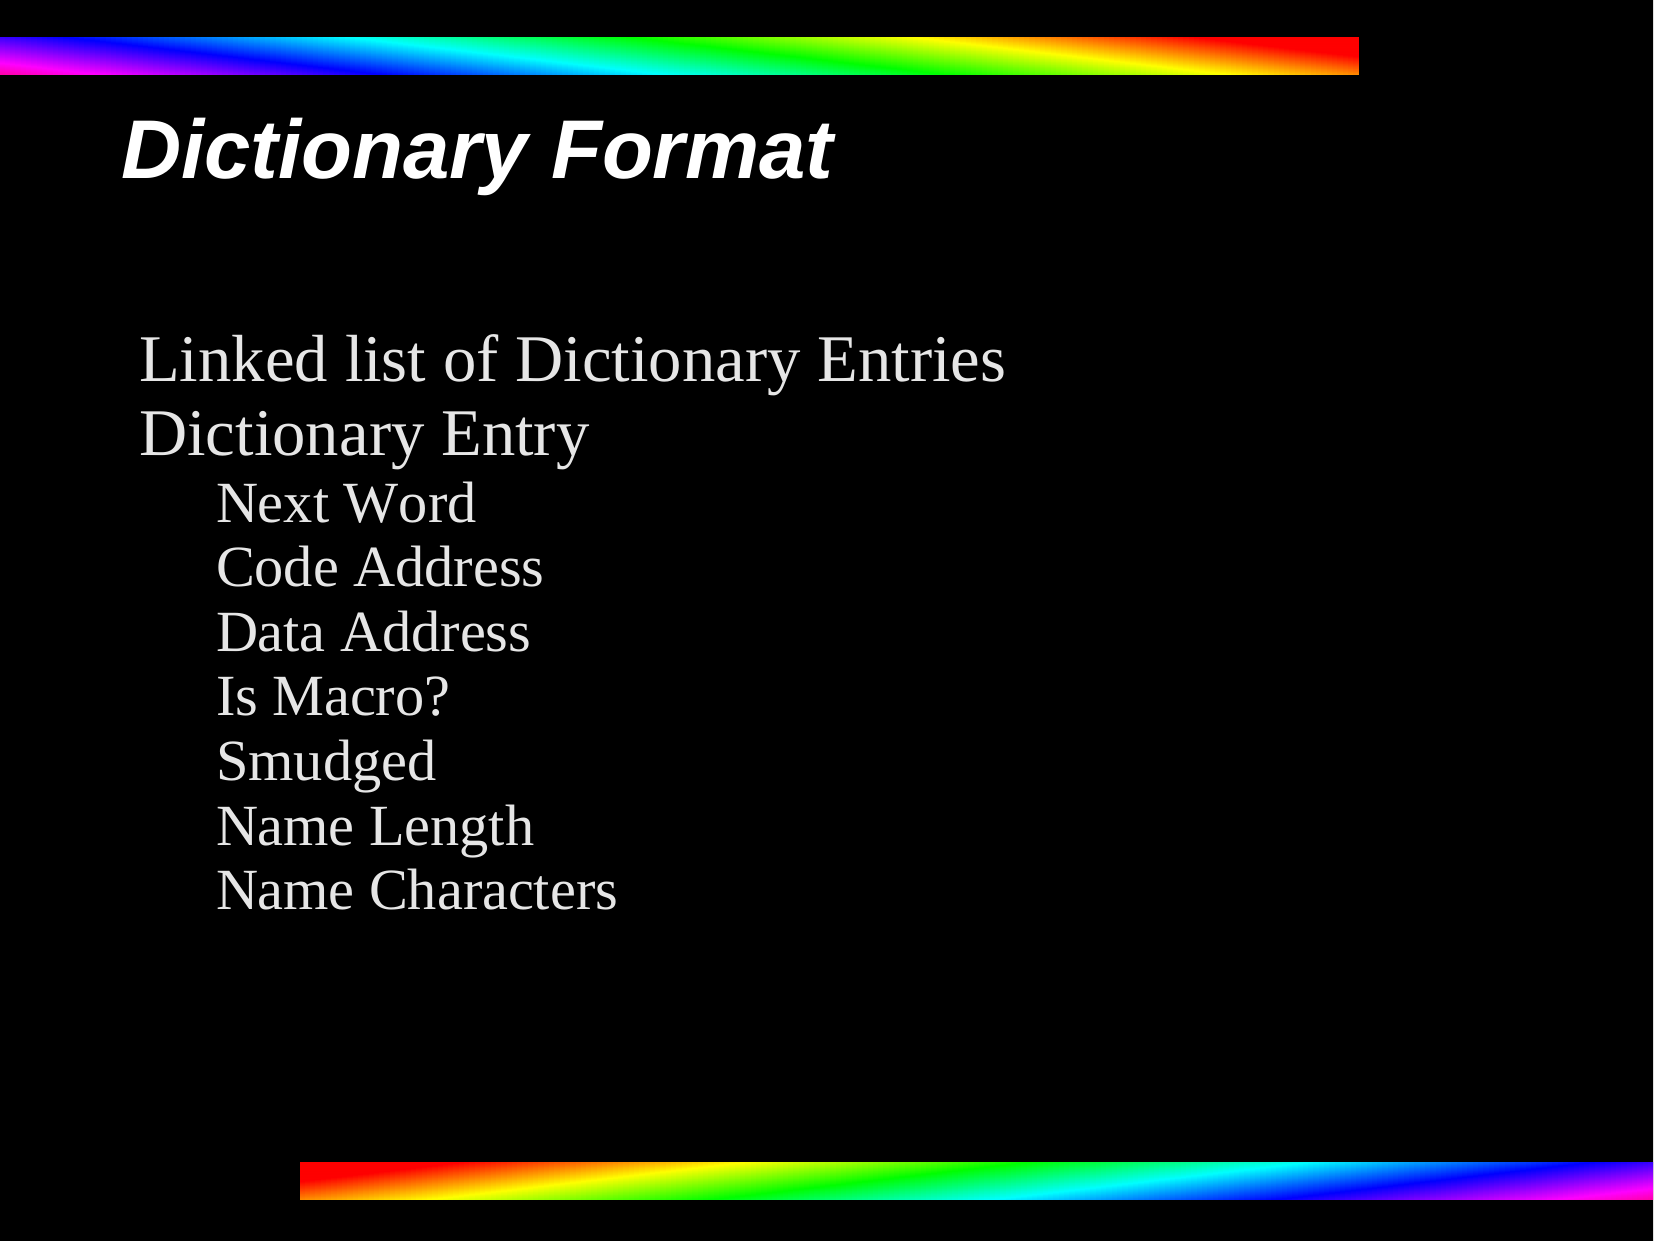

# Dictionary Format
Linked list of Dictionary Entries
Dictionary Entry
Next Word
Code Address
Data Address
Is Macro?
Smudged
Name Length
Name Characters